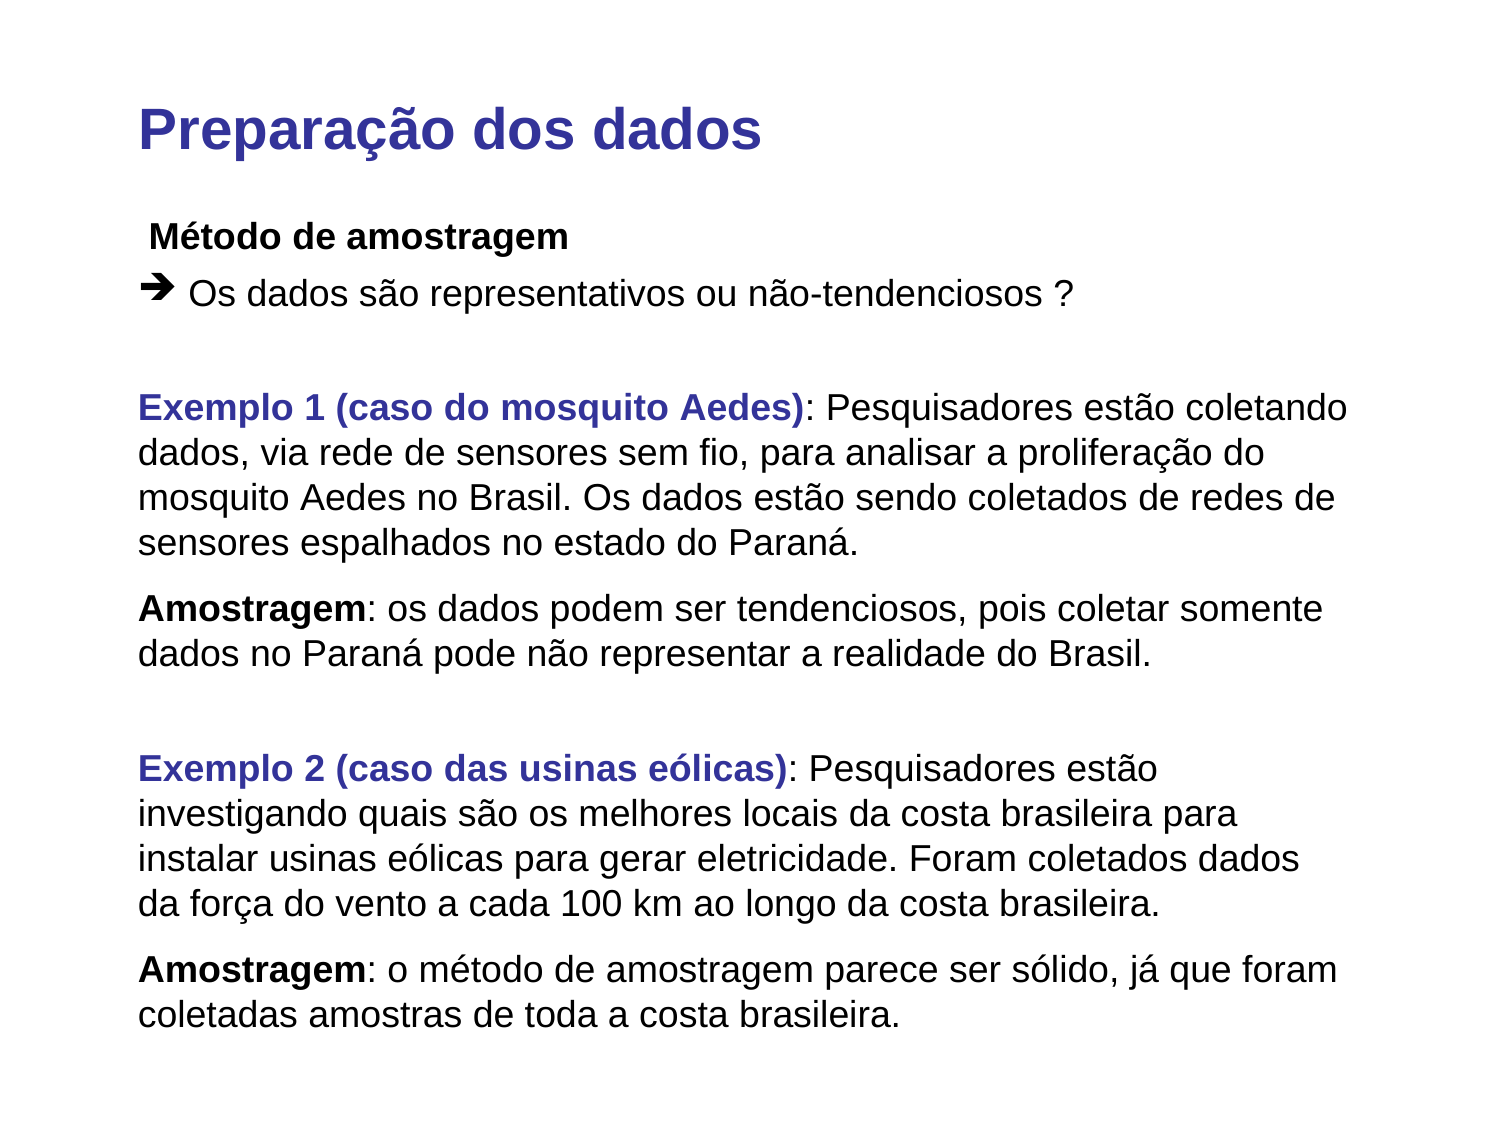

Preparação dos dados
 Método de amostragem
 Os dados são representativos ou não-tendenciosos ?
Exemplo 1 (caso do mosquito Aedes): Pesquisadores estão coletando dados, via rede de sensores sem fio, para analisar a proliferação do mosquito Aedes no Brasil. Os dados estão sendo coletados de redes de sensores espalhados no estado do Paraná.
Amostragem: os dados podem ser tendenciosos, pois coletar somente dados no Paraná pode não representar a realidade do Brasil.
Exemplo 2 (caso das usinas eólicas): Pesquisadores estão investigando quais são os melhores locais da costa brasileira para instalar usinas eólicas para gerar eletricidade. Foram coletados dados da força do vento a cada 100 km ao longo da costa brasileira.
Amostragem: o método de amostragem parece ser sólido, já que foram coletadas amostras de toda a costa brasileira.